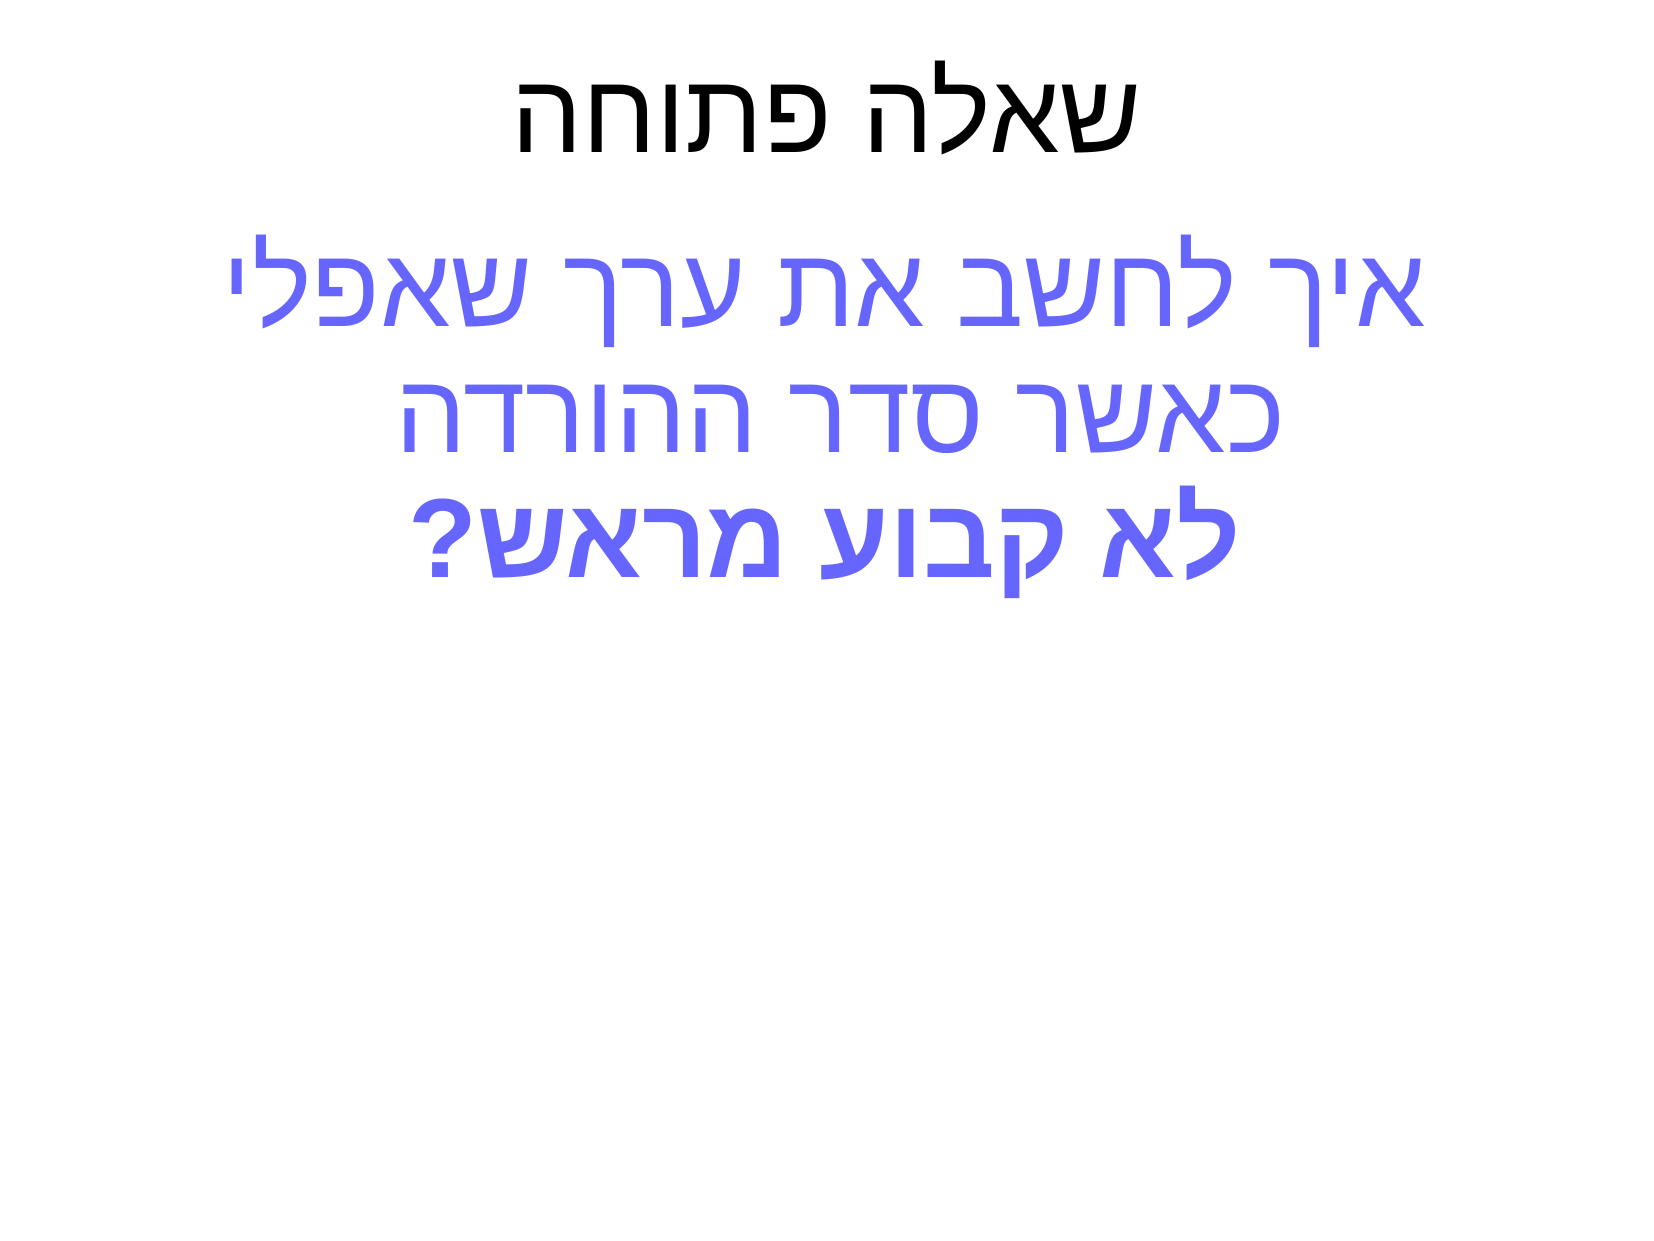

# שאלה פתוחה
איך לחשב את ערך שאפלי
כאשר סדר ההורדה
לא קבוע מראש?